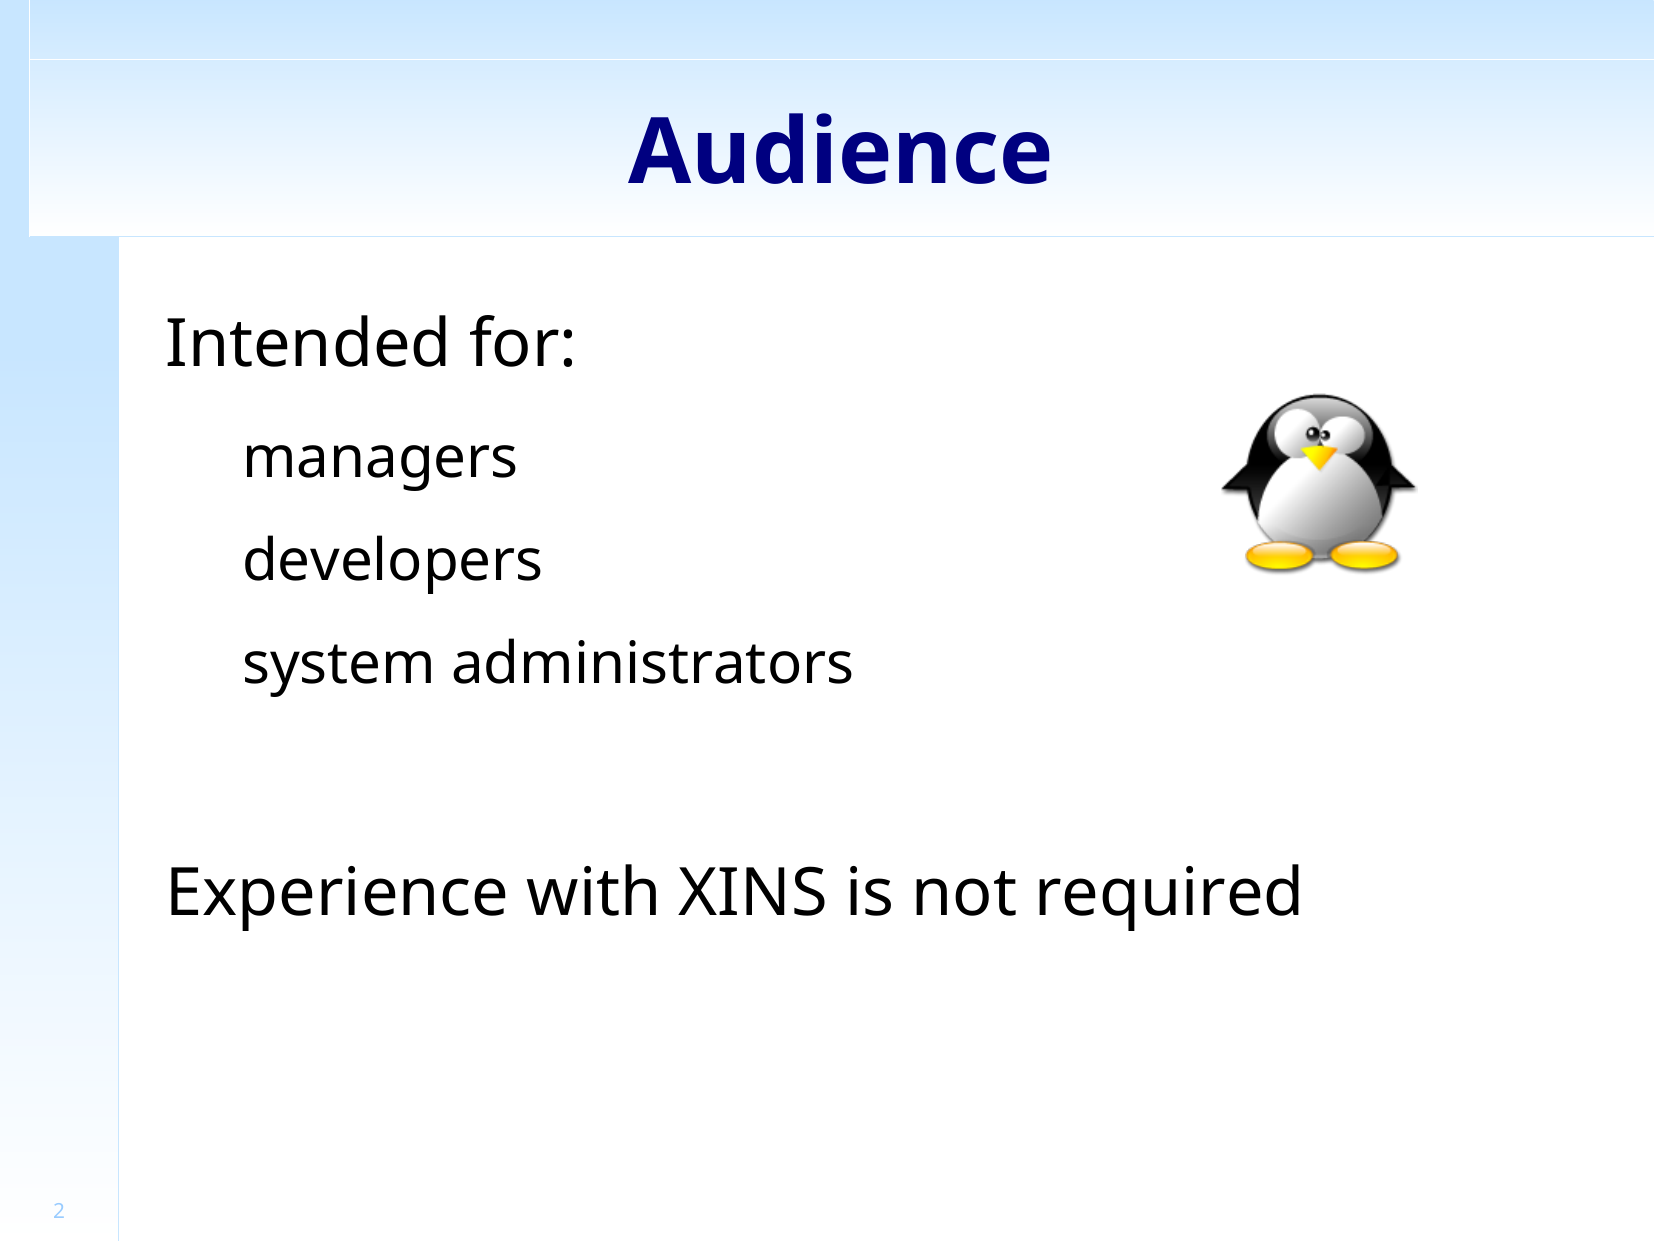

# Audience
Intended for:
managers
developers
system administrators
Experience with XINS is not required